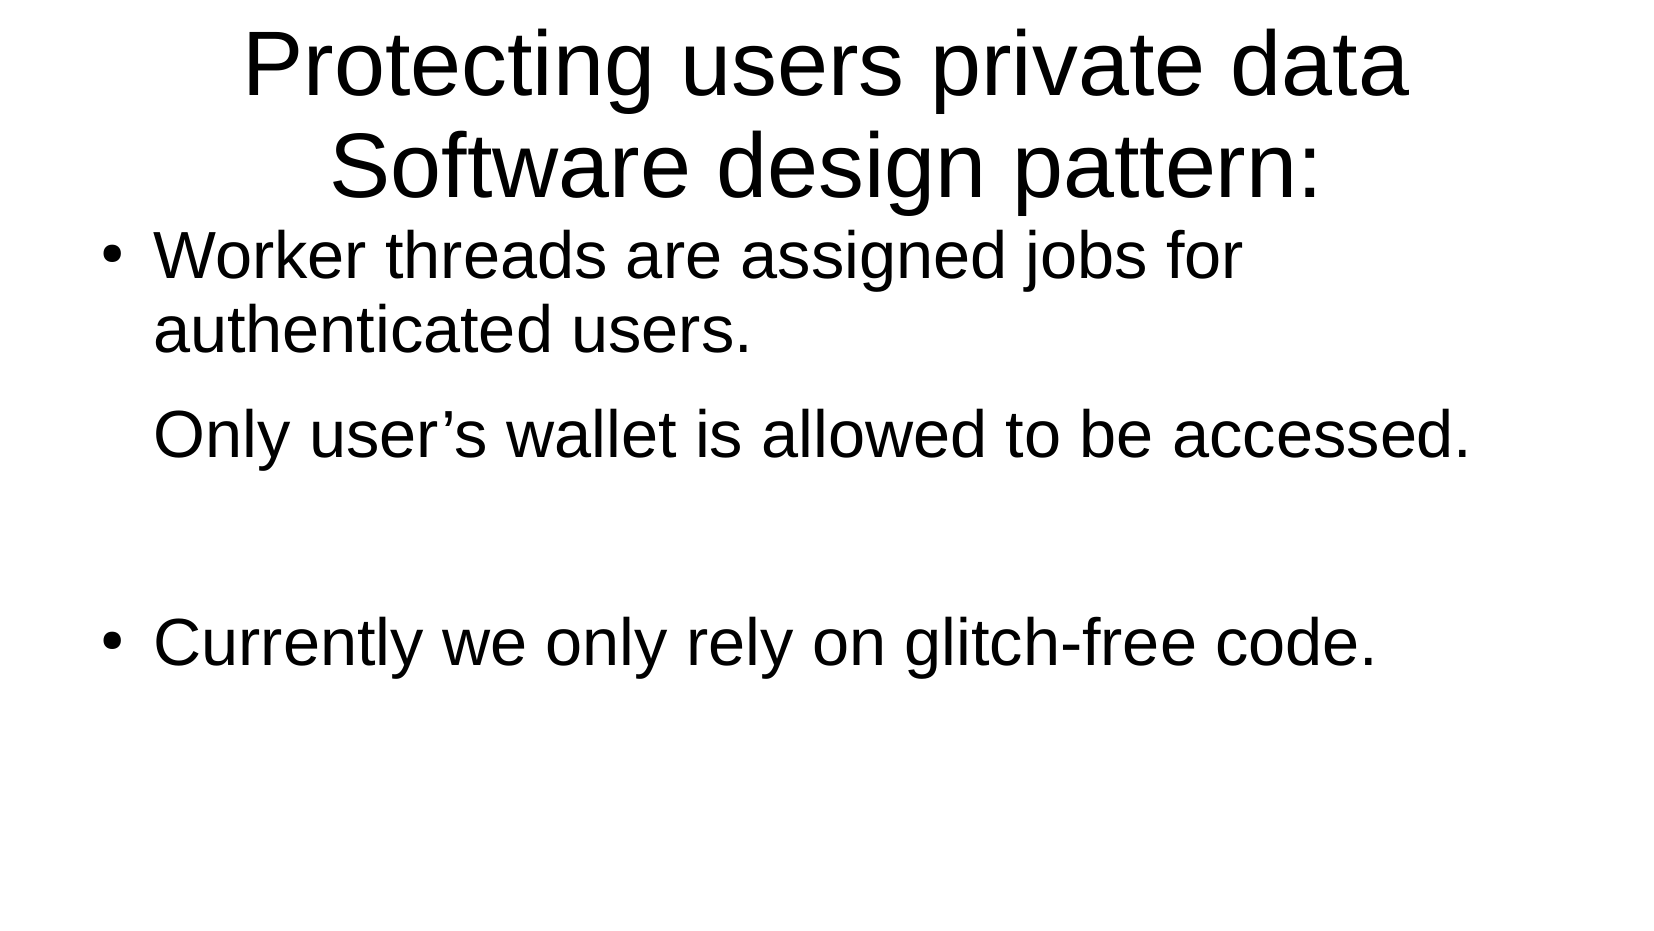

# Protecting users private data Software design pattern:
Worker threads are assigned jobs for authenticated users.
Only user’s wallet is allowed to be accessed.
Currently we only rely on glitch-free code.